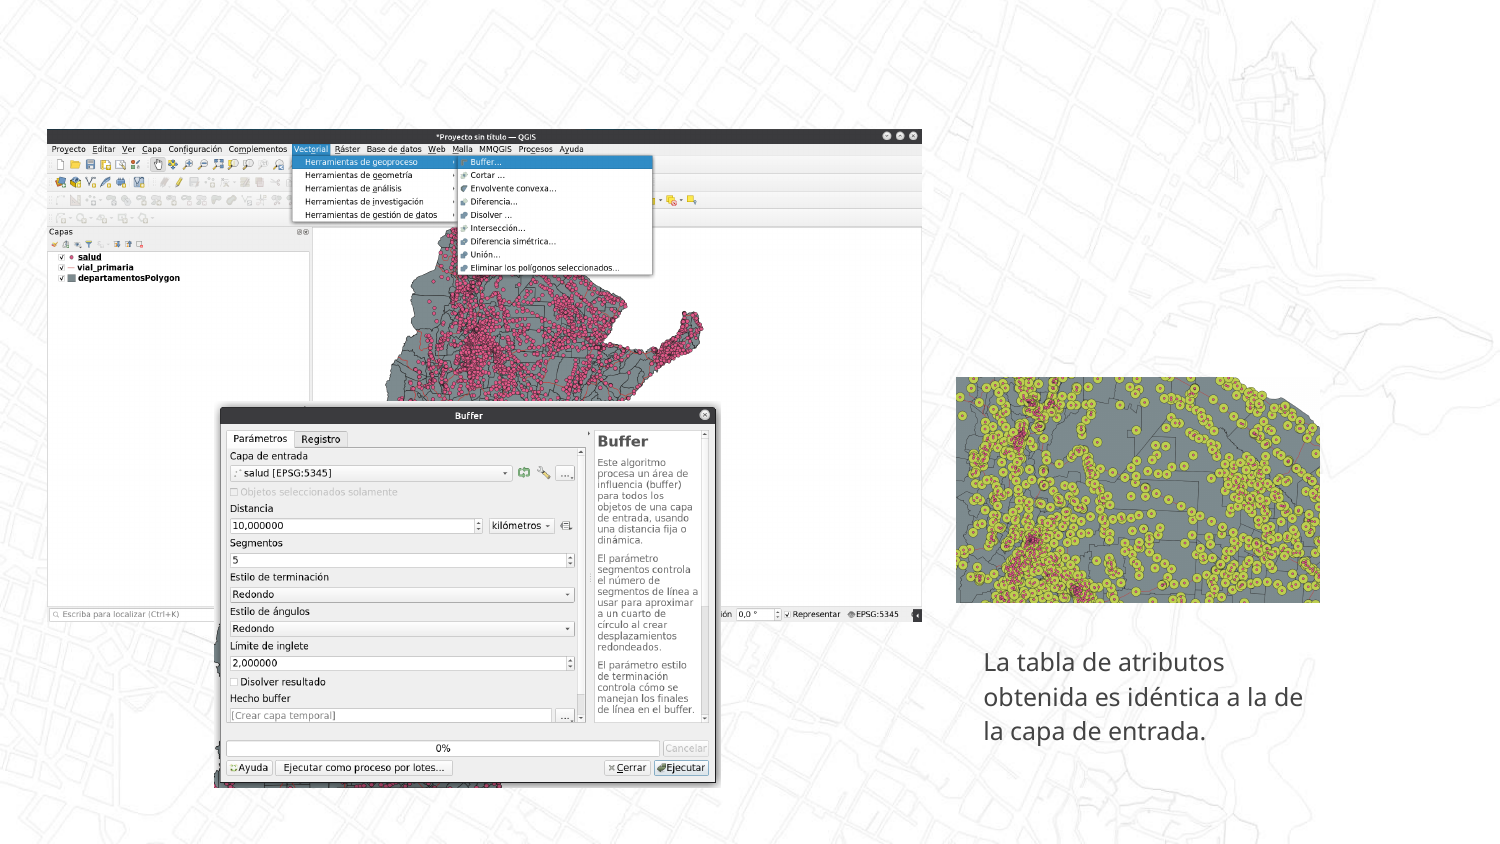

La tabla de atributos obtenida es idéntica a la de la capa de entrada.